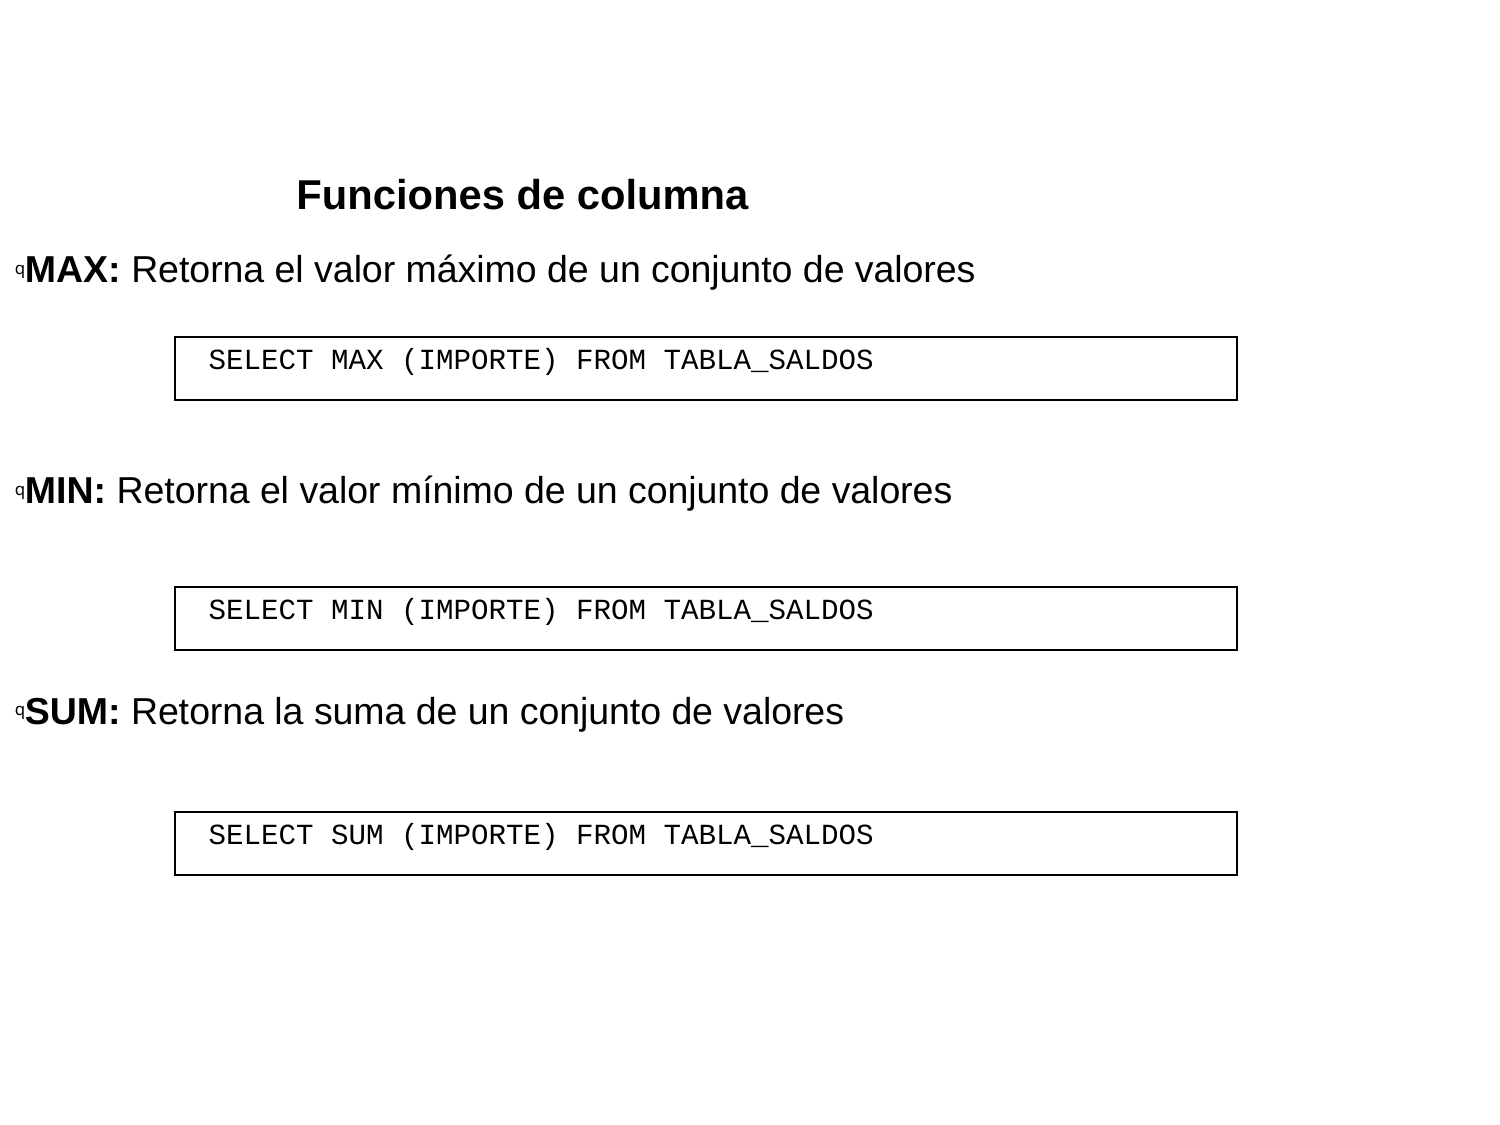

# Funciones de columna
MAX: Retorna el valor máximo de un conjunto de valores
MIN: Retorna el valor mínimo de un conjunto de valores
SUM: Retorna la suma de un conjunto de valores
SELECT MAX (IMPORTE) FROM TABLA_SALDOS
SELECT MIN (IMPORTE) FROM TABLA_SALDOS
SELECT SUM (IMPORTE) FROM TABLA_SALDOS